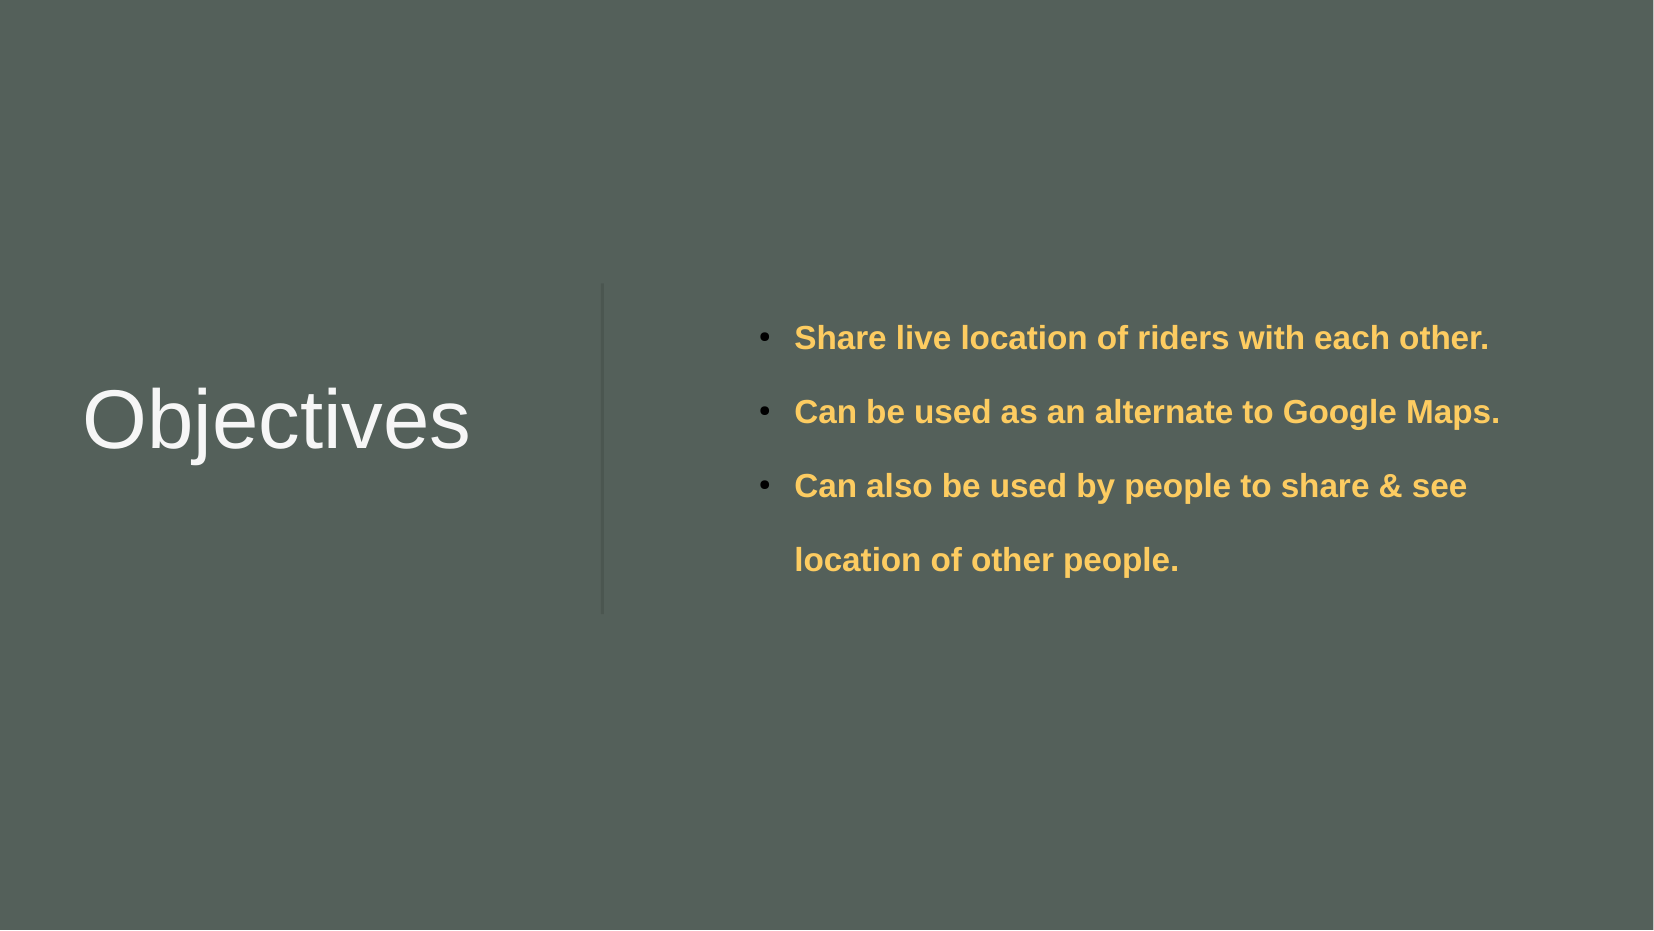

Share live location of riders with each other.
Can be used as an alternate to Google Maps.
Can also be used by people to share & see location of other people.
# Objectives